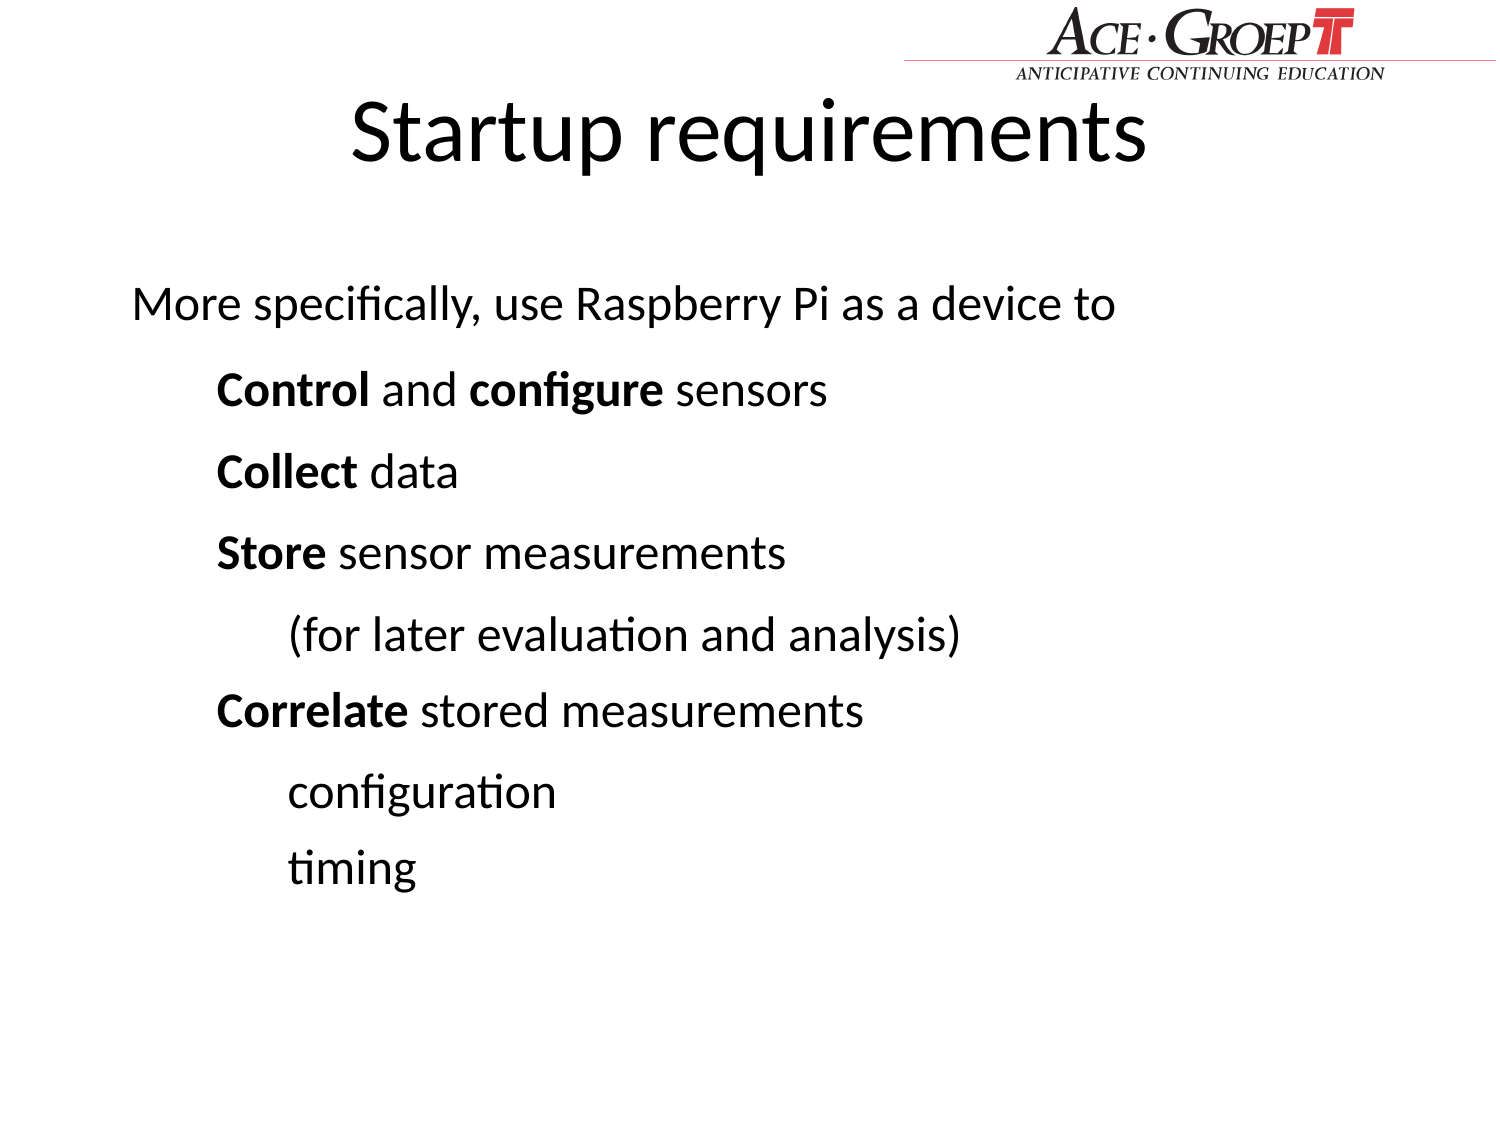

# Startup requirements
More specifically, use Raspberry Pi as a device to
Control and configure sensors
Collect data
Store sensor measurements
(for later evaluation and analysis)
Correlate stored measurements
configuration
timing